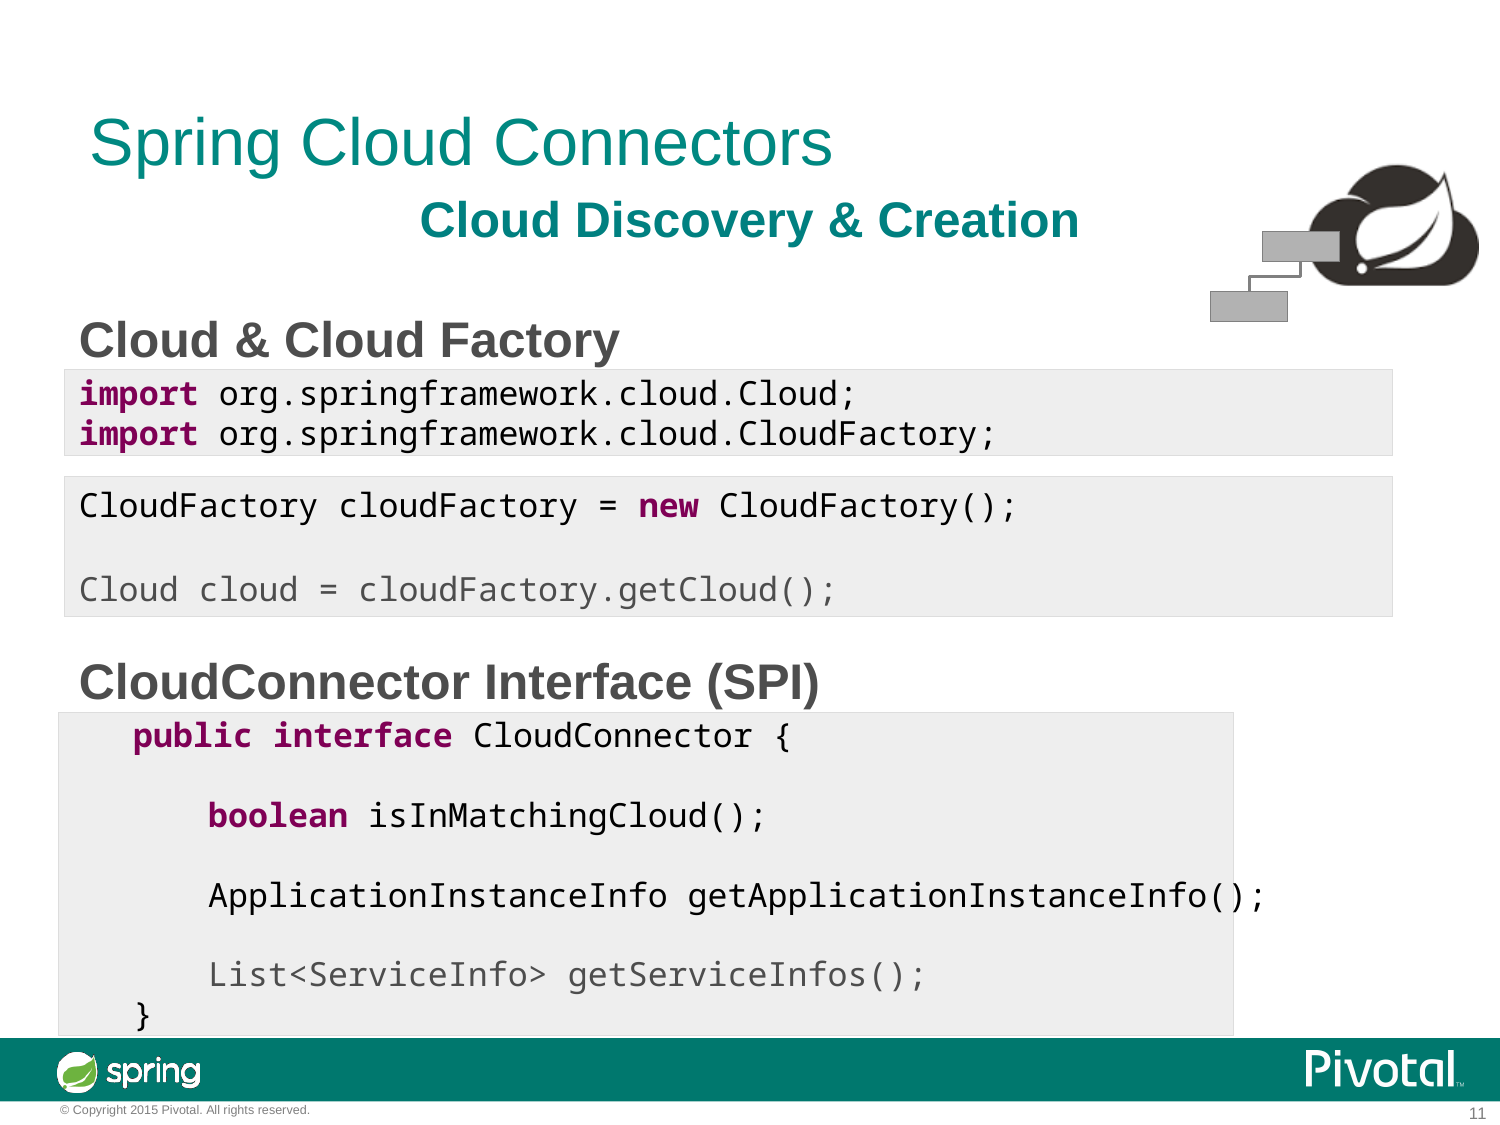

# Spring Cloud Connectors
Cloud Discovery & Creation
Cloud & Cloud Factory
import org.springframework.cloud.Cloud;
import org.springframework.cloud.CloudFactory;
CloudFactory cloudFactory = new CloudFactory();
Cloud cloud = cloudFactory.getCloud();
CloudConnector Interface (SPI)
 public interface CloudConnector {
	 boolean isInMatchingCloud();
	 ApplicationInstanceInfo getApplicationInstanceInfo();
	 List<ServiceInfo> getServiceInfos();
 }